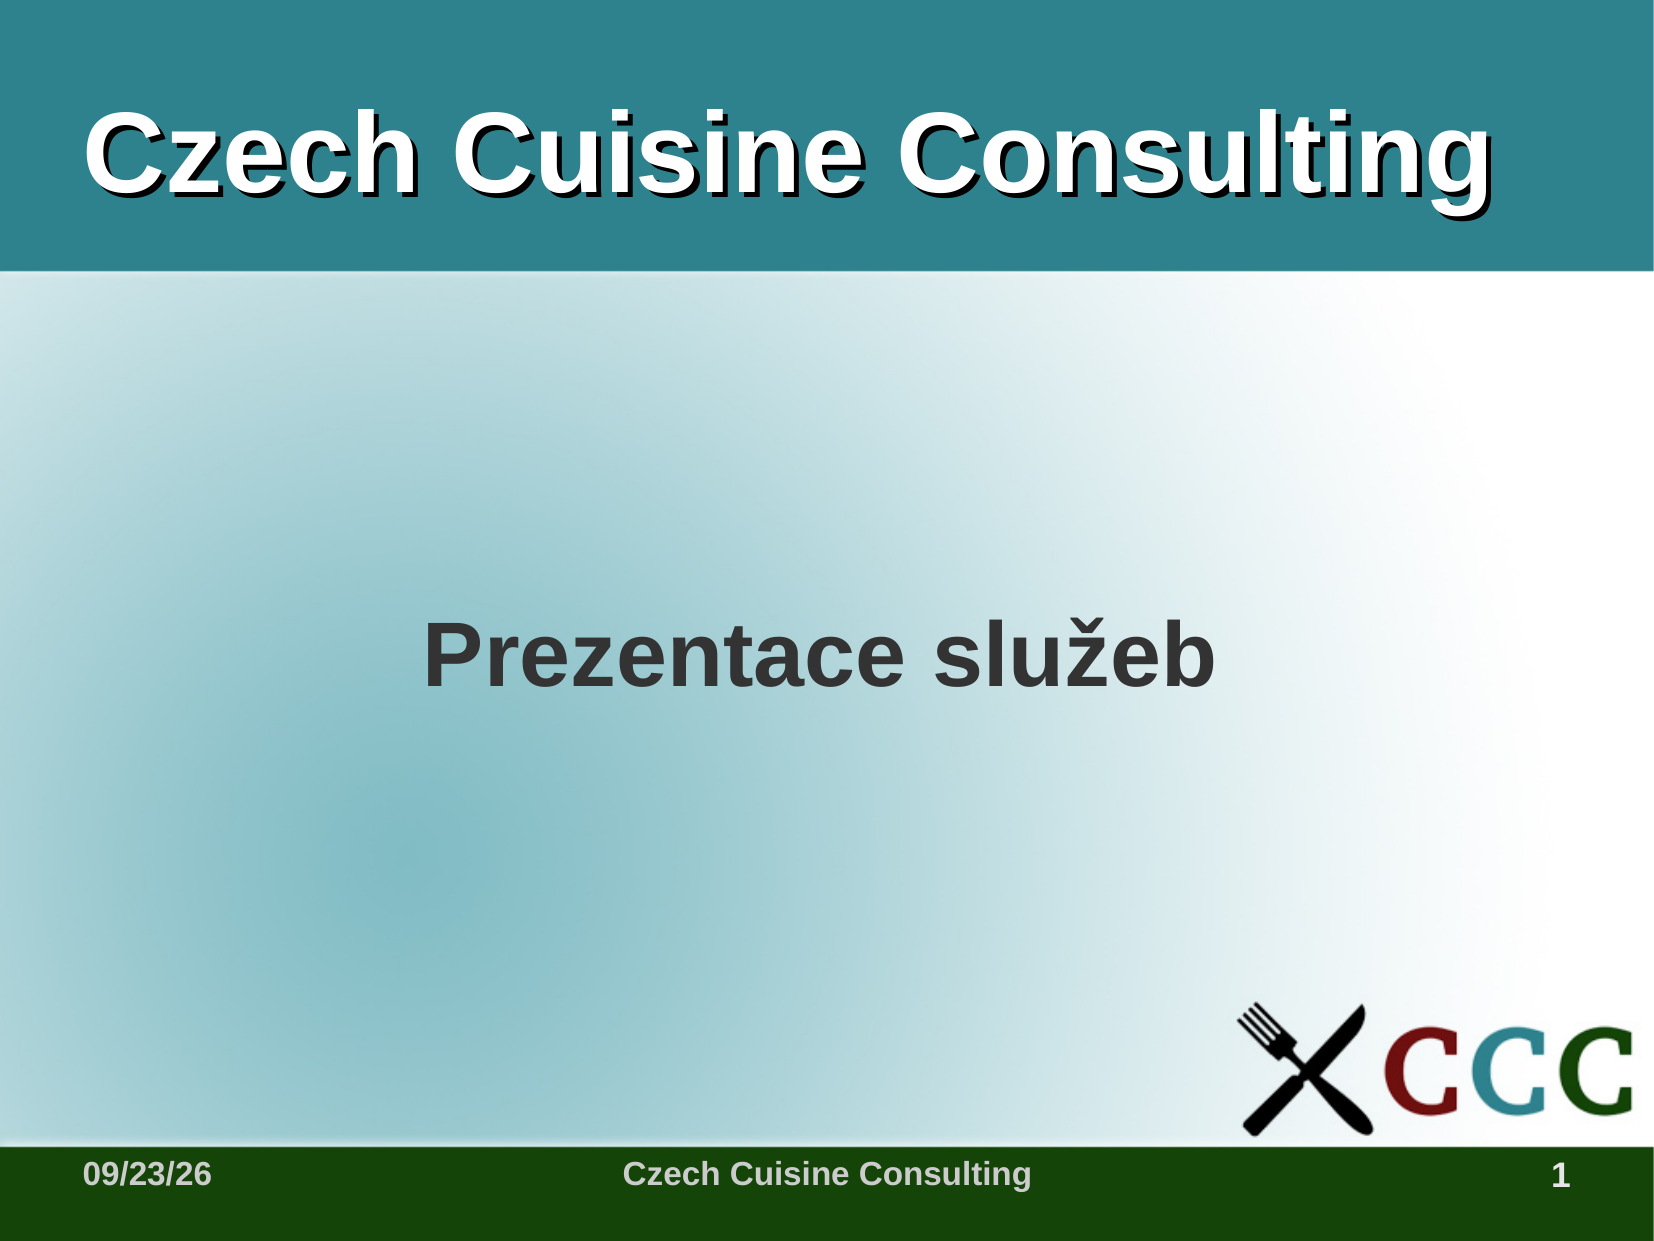

# Czech Cuisine Consulting
Prezentace služeb
Czech Cuisine Consulting
1